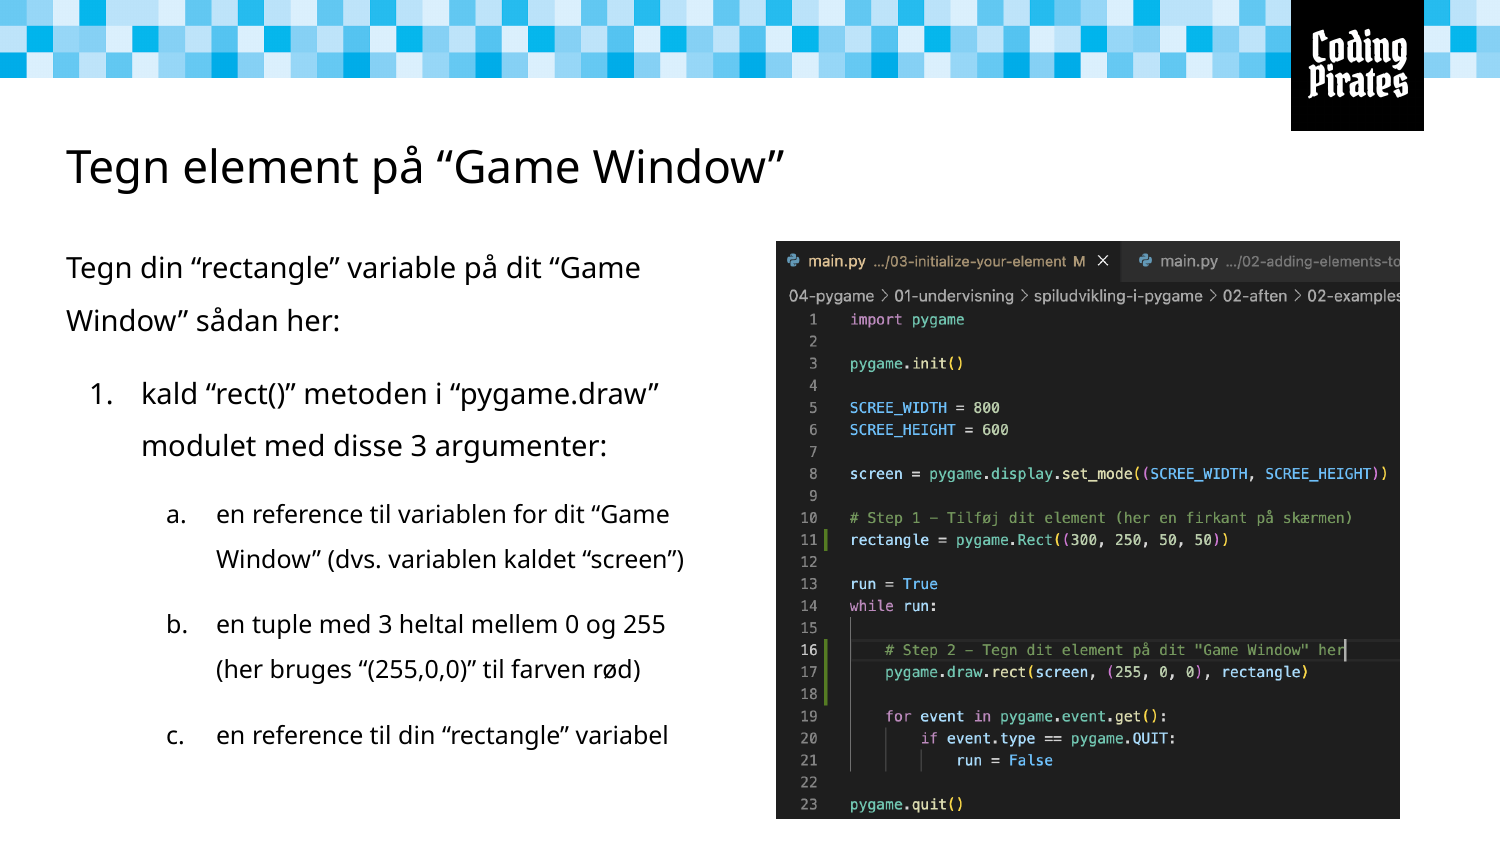

# Tegn element på “Game Window”
Tegn din “rectangle” variable på dit “Game Window” sådan her:
kald “rect()” metoden i “pygame.draw” modulet med disse 3 argumenter:
en reference til variablen for dit “Game Window” (dvs. variablen kaldet “screen”)
en tuple med 3 heltal mellem 0 og 255
(her bruges “(255,0,0)” til farven rød)
en reference til din “rectangle” variabel